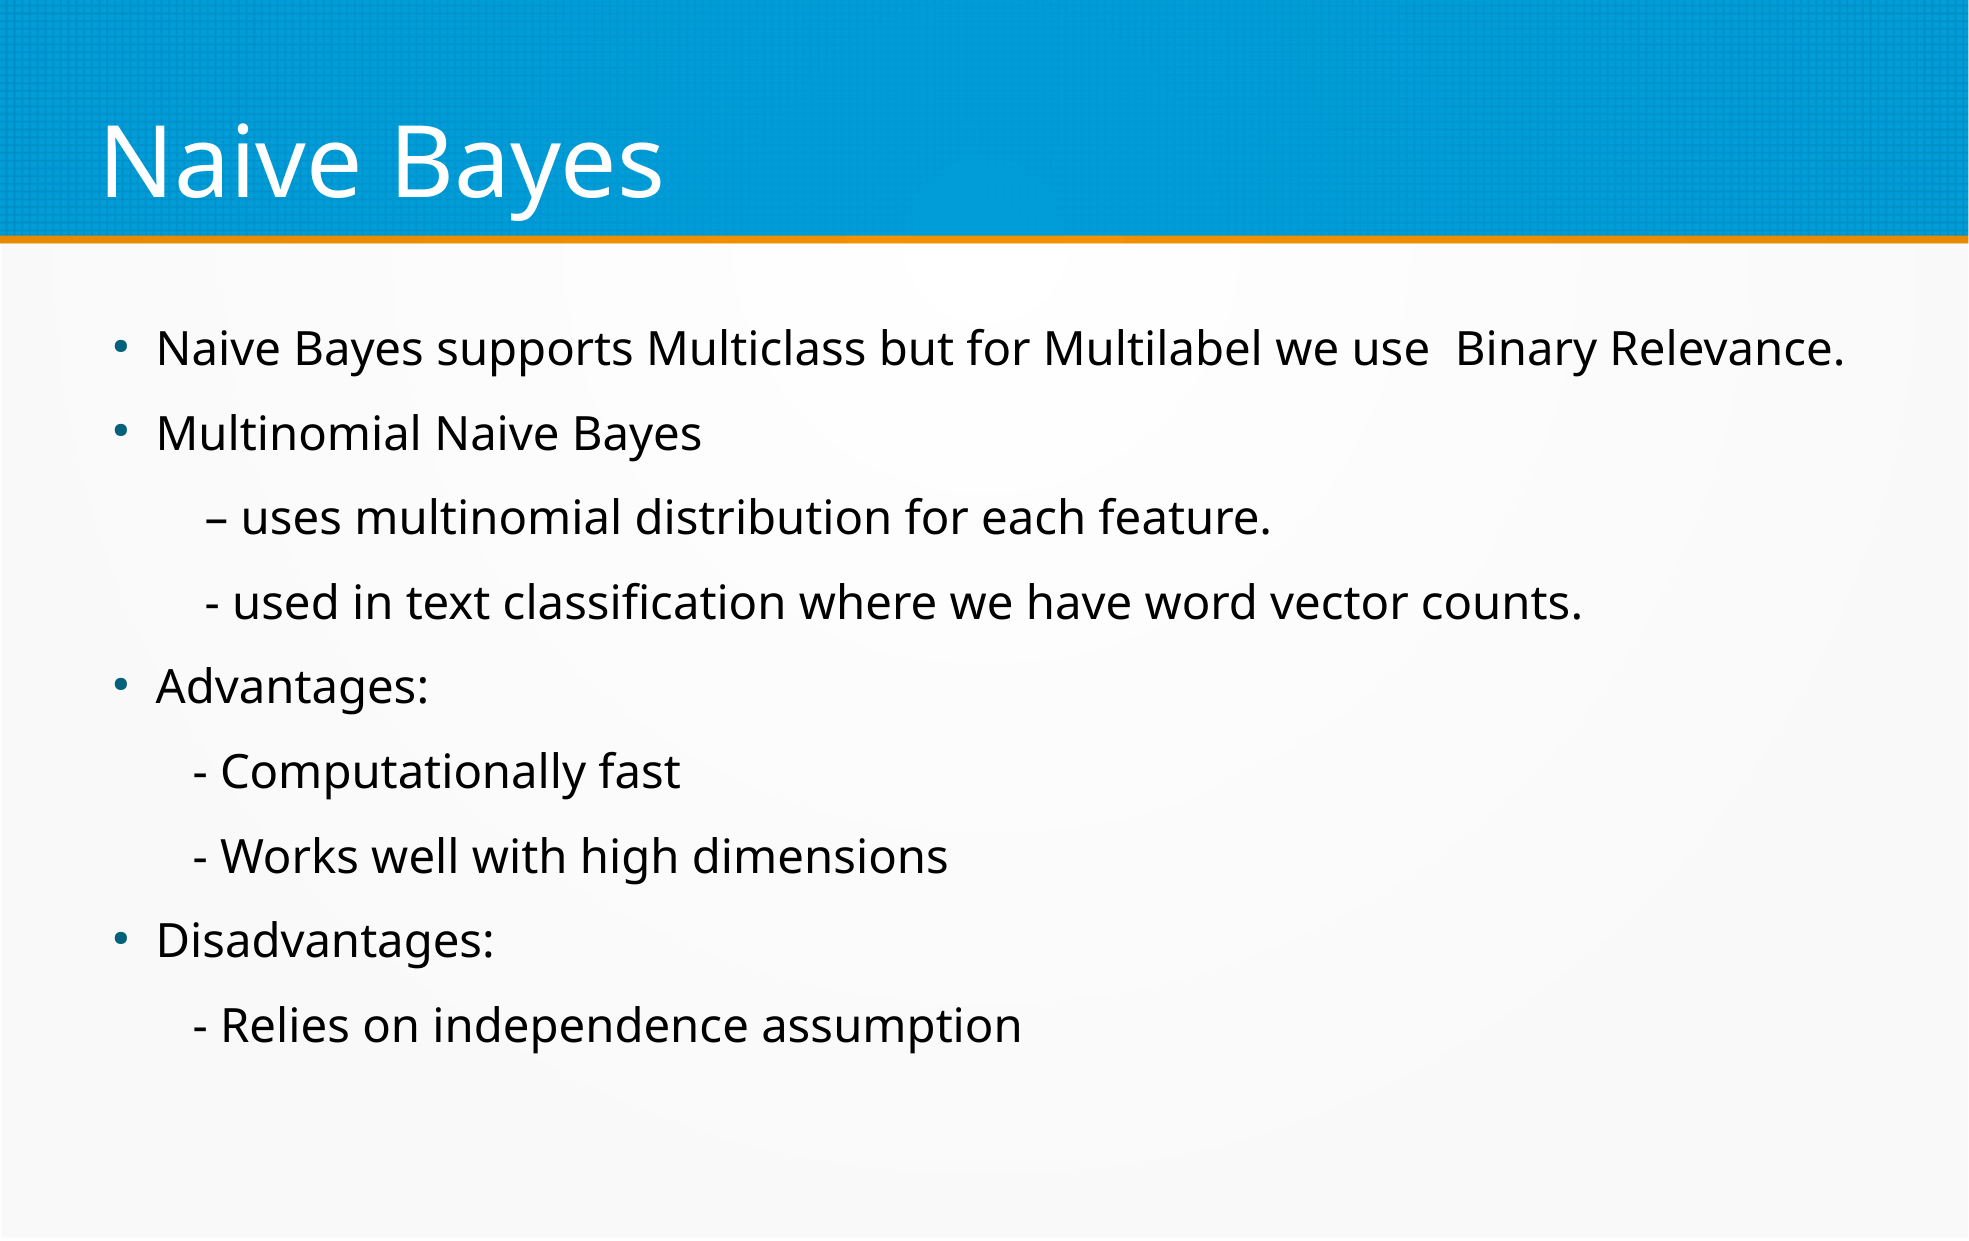

# Naive Bayes
Naive Bayes supports Multiclass but for Multilabel we use Binary Relevance.
Multinomial Naive Bayes
 – uses multinomial distribution for each feature.
 - used in text classification where we have word vector counts.
Advantages:
 - Computationally fast
 - Works well with high dimensions
Disadvantages:
 - Relies on independence assumption